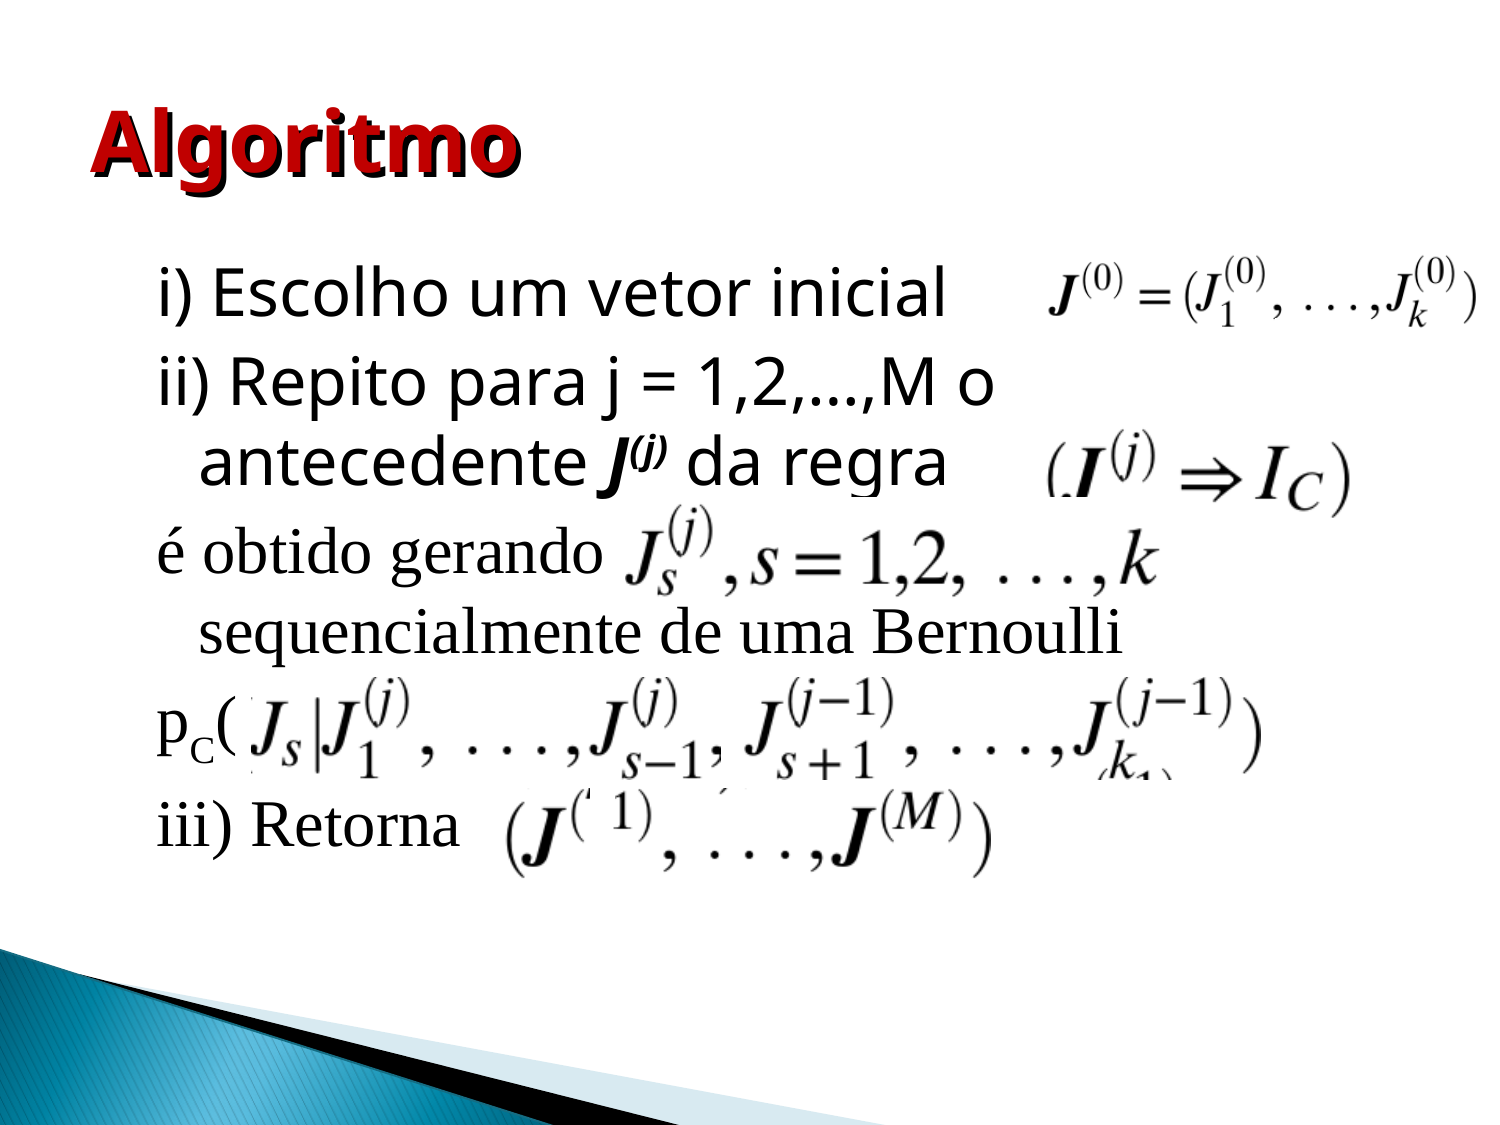

Algoritmo
# i) Escolho um vetor inicial
ii) Repito para j = 1,2,…,M o antecedente J(j) da regra
é obtido gerando sequencialmente de uma Bernoulli
pC(
iii) Retorna